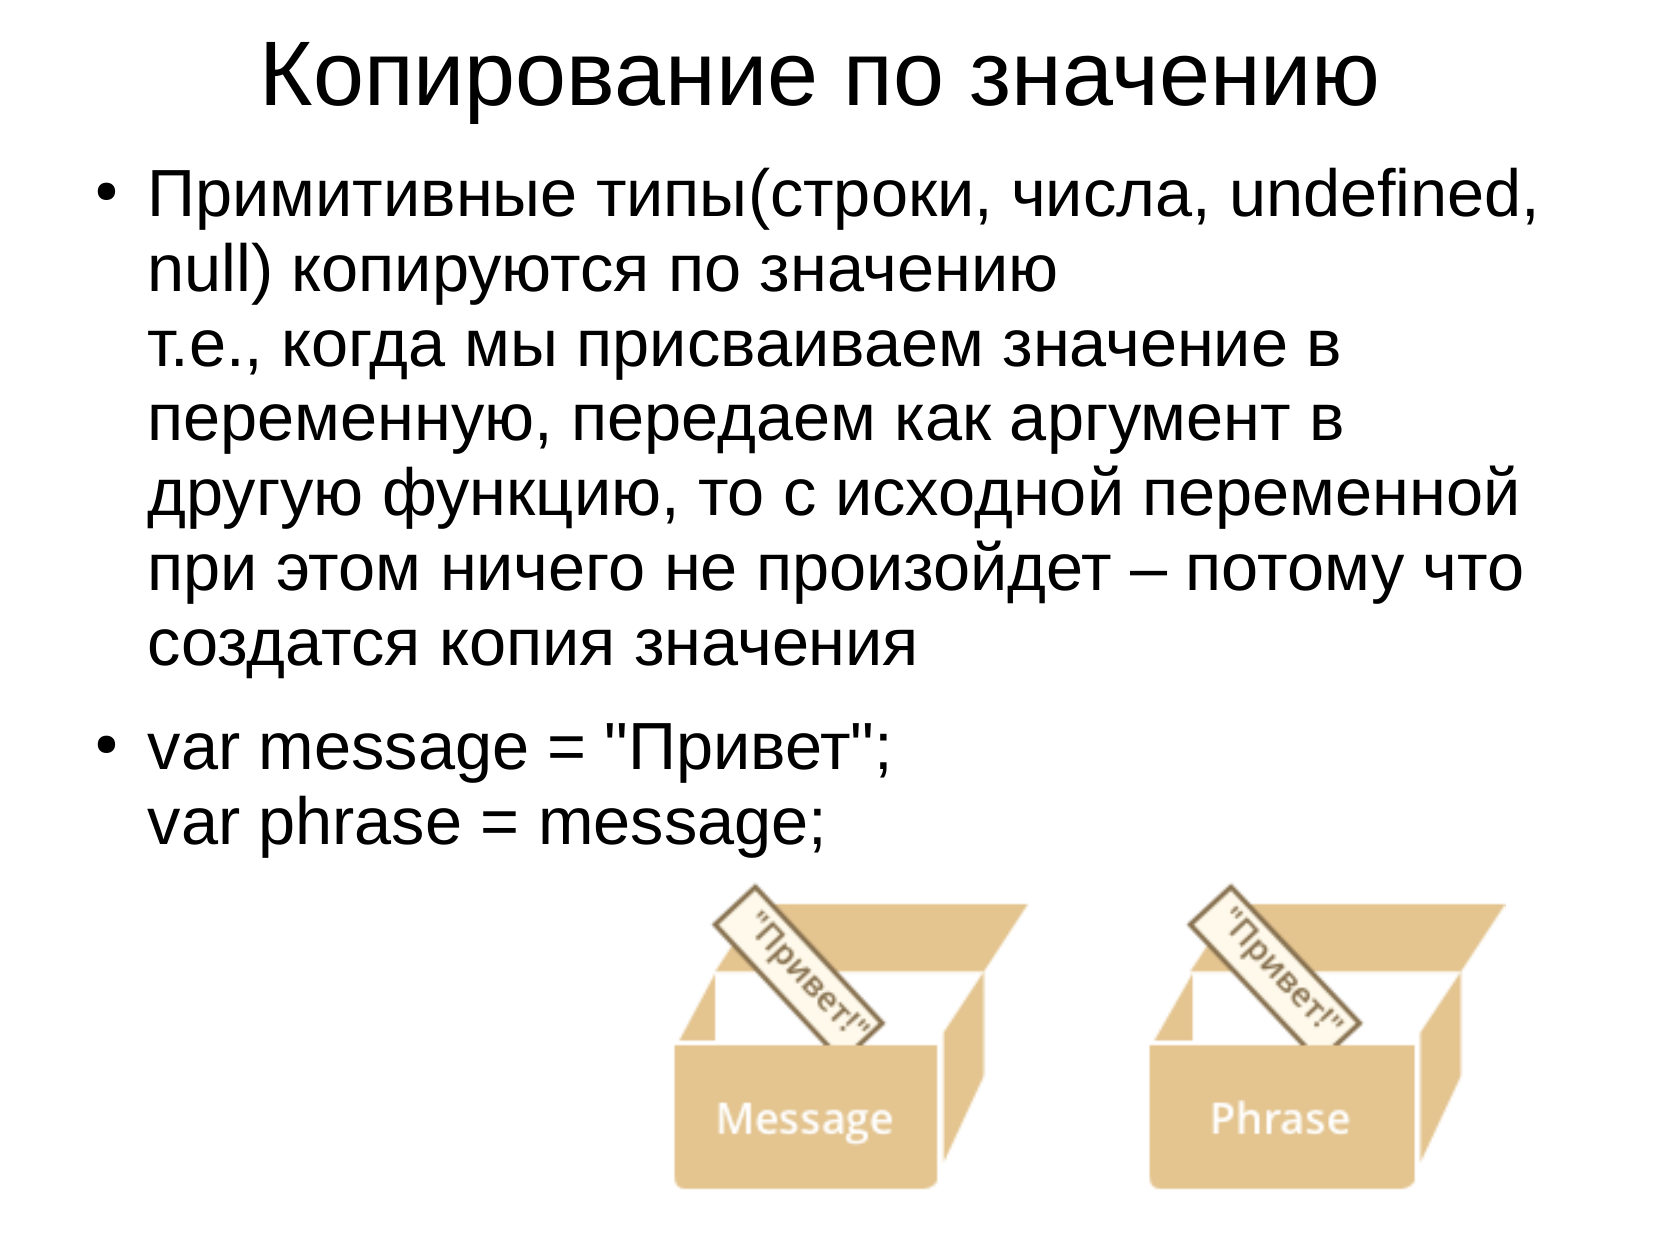

# Копирование по значению
Примитивные типы(строки, числа, undefined, null) копируются по значению
т.е., когда мы присваиваем значение в переменную, передаем как аргумент в другую функцию, то с исходной переменной при этом ничего не произойдет – потому что создатся копия значения
var message = "Привет";
var phrase = message;